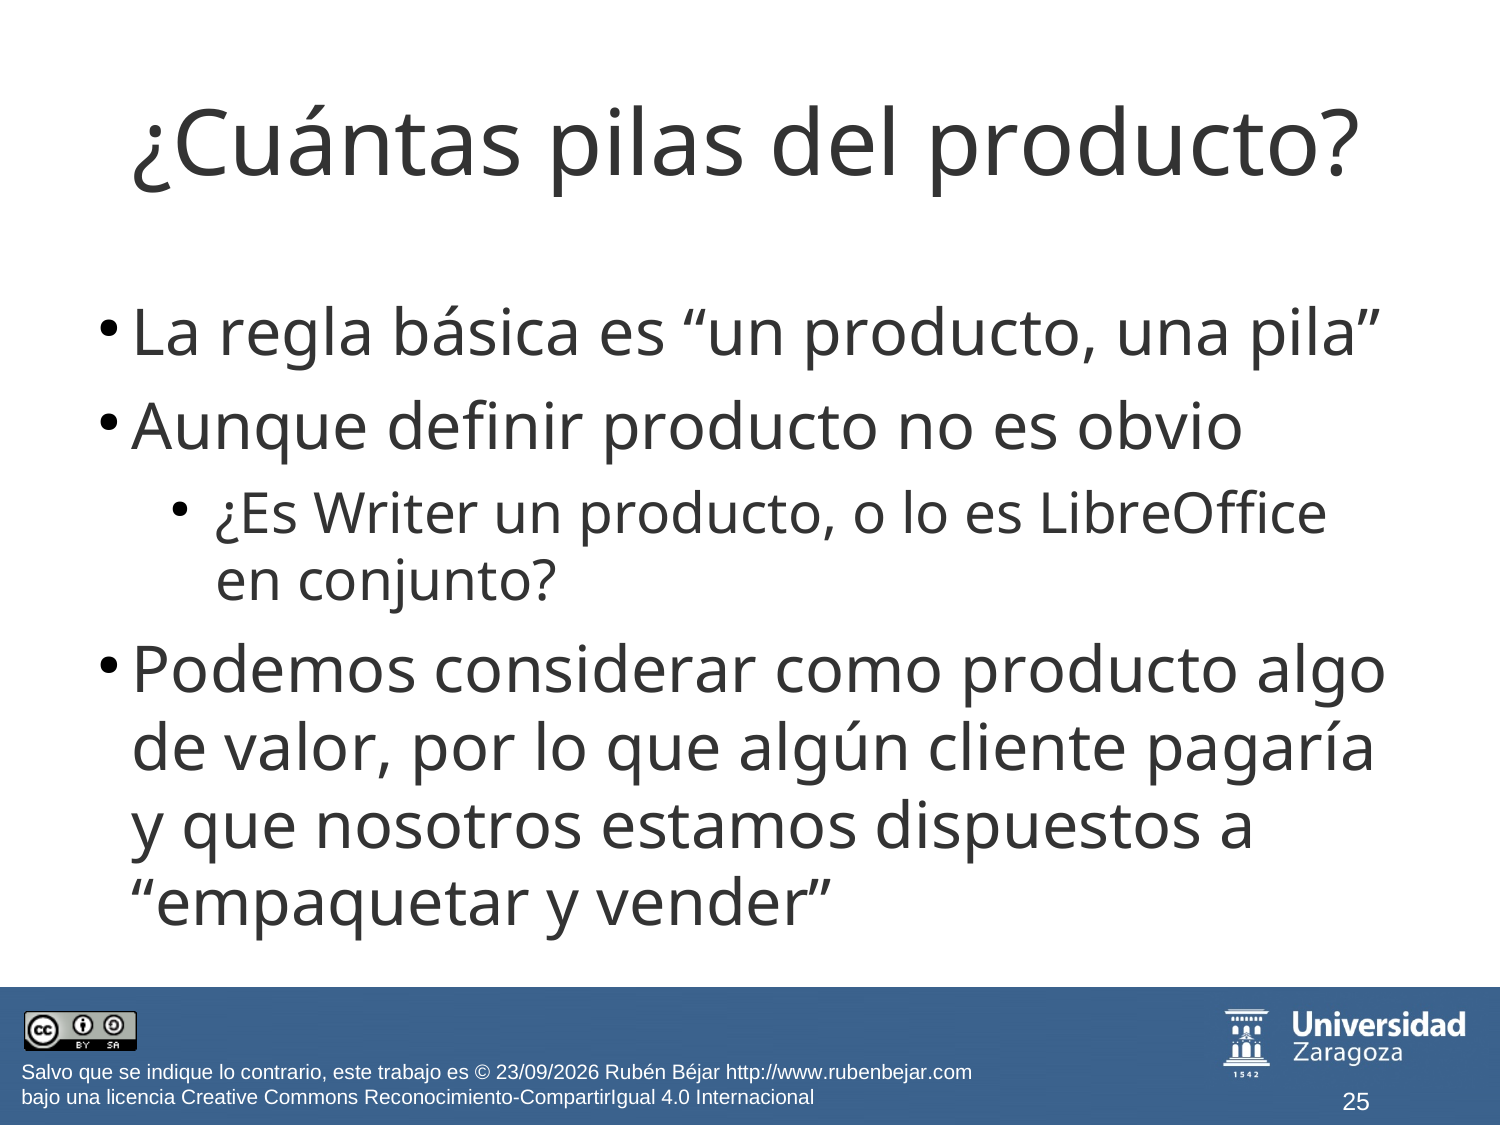

# ¿Cuántas pilas del producto?
La regla básica es “un producto, una pila”
Aunque definir producto no es obvio
¿Es Writer un producto, o lo es LibreOffice en conjunto?
Podemos considerar como producto algo de valor, por lo que algún cliente pagaría y que nosotros estamos dispuestos a “empaquetar y vender”